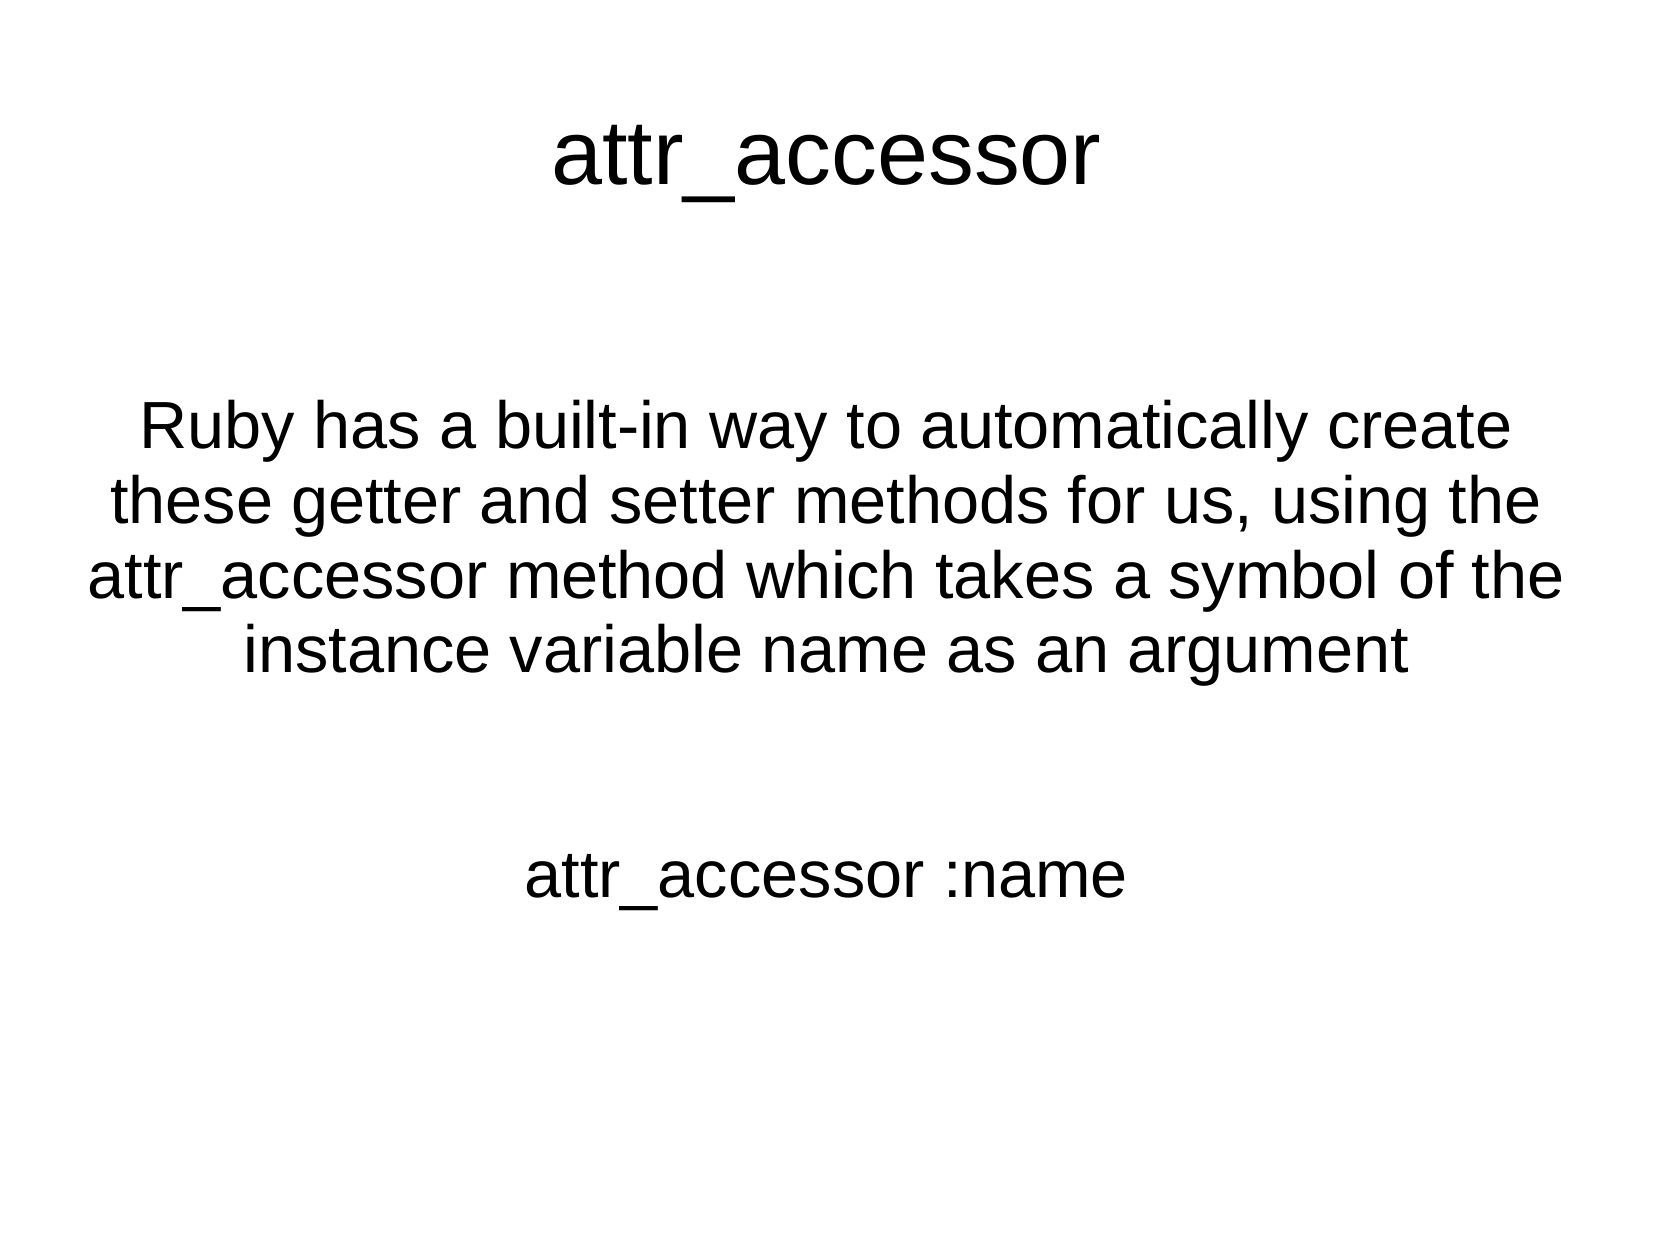

# attr_accessor
Ruby has a built-in way to automatically create these getter and setter methods for us, using the attr_accessor method which takes a symbol of the instance variable name as an argument
attr_accessor :name